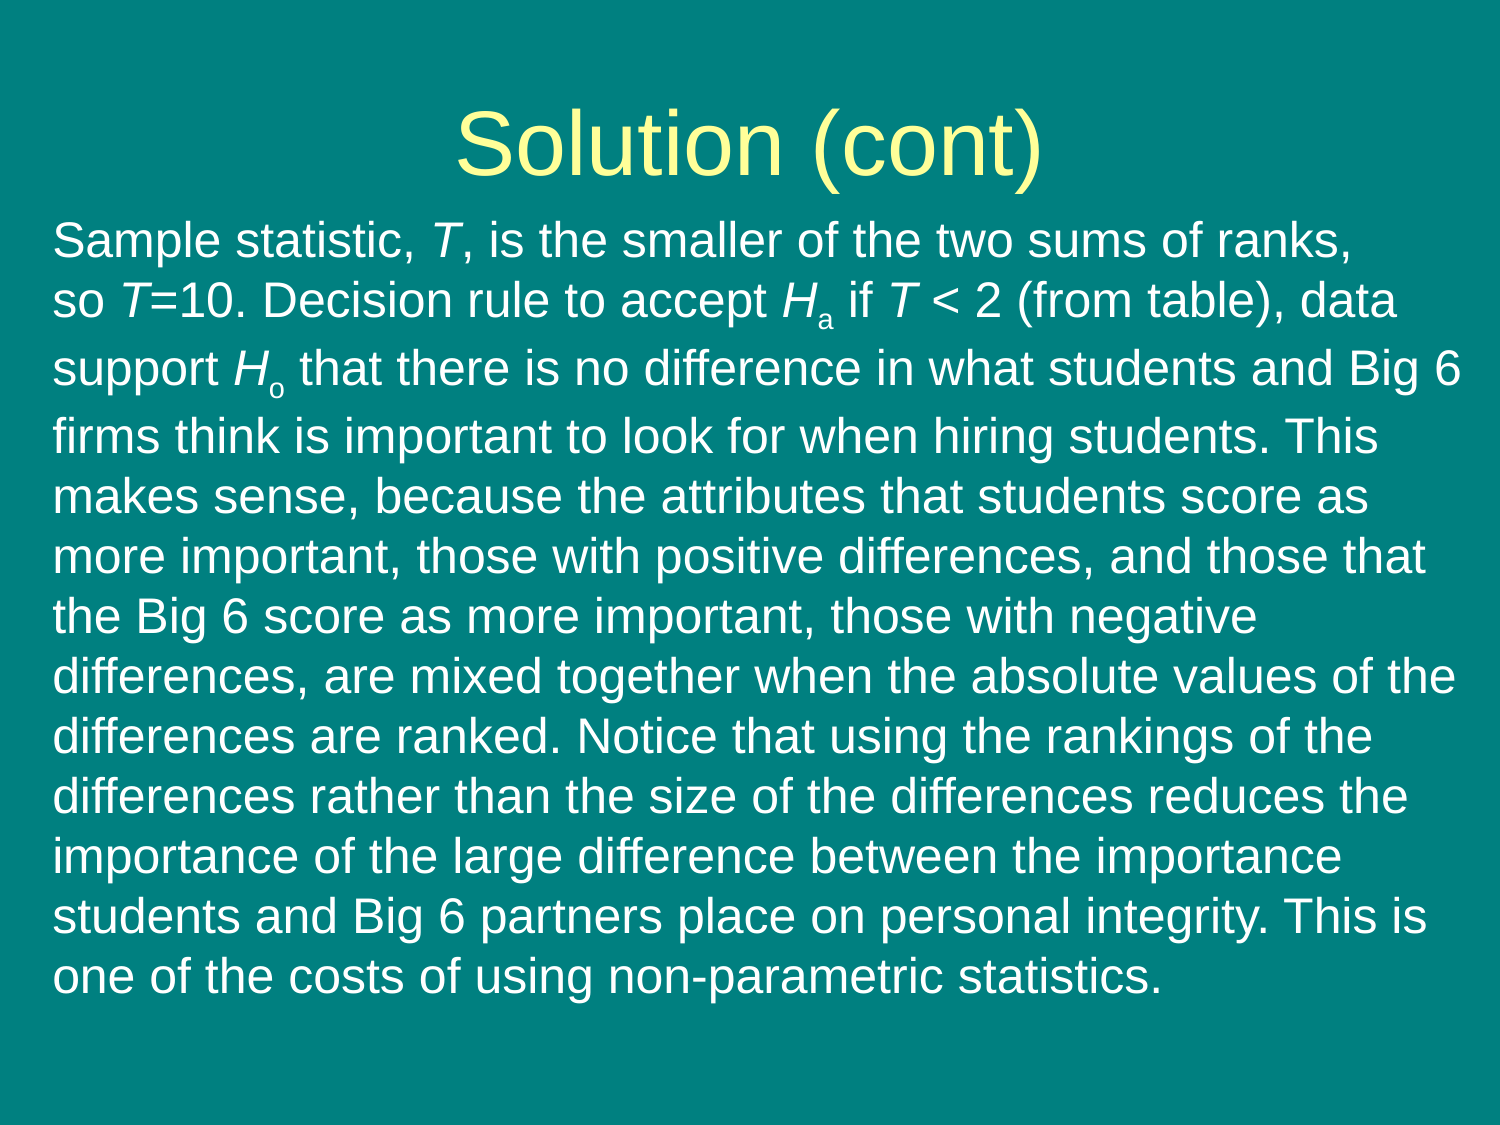

# Solution (cont)
Sample statistic, T, is the smaller of the two sums of ranks, so T=10. Decision rule to accept Ha if T < 2 (from table), data support Ho that there is no difference in what students and Big 6 firms think is important to look for when hiring students. This makes sense, because the attributes that students score as more important, those with positive differences, and those that the Big 6 score as more important, those with negative differences, are mixed together when the absolute values of the differences are ranked. Notice that using the rankings of the differences rather than the size of the differences reduces the importance of the large difference between the importance students and Big 6 partners place on personal integrity. This is one of the costs of using non-parametric statistics.